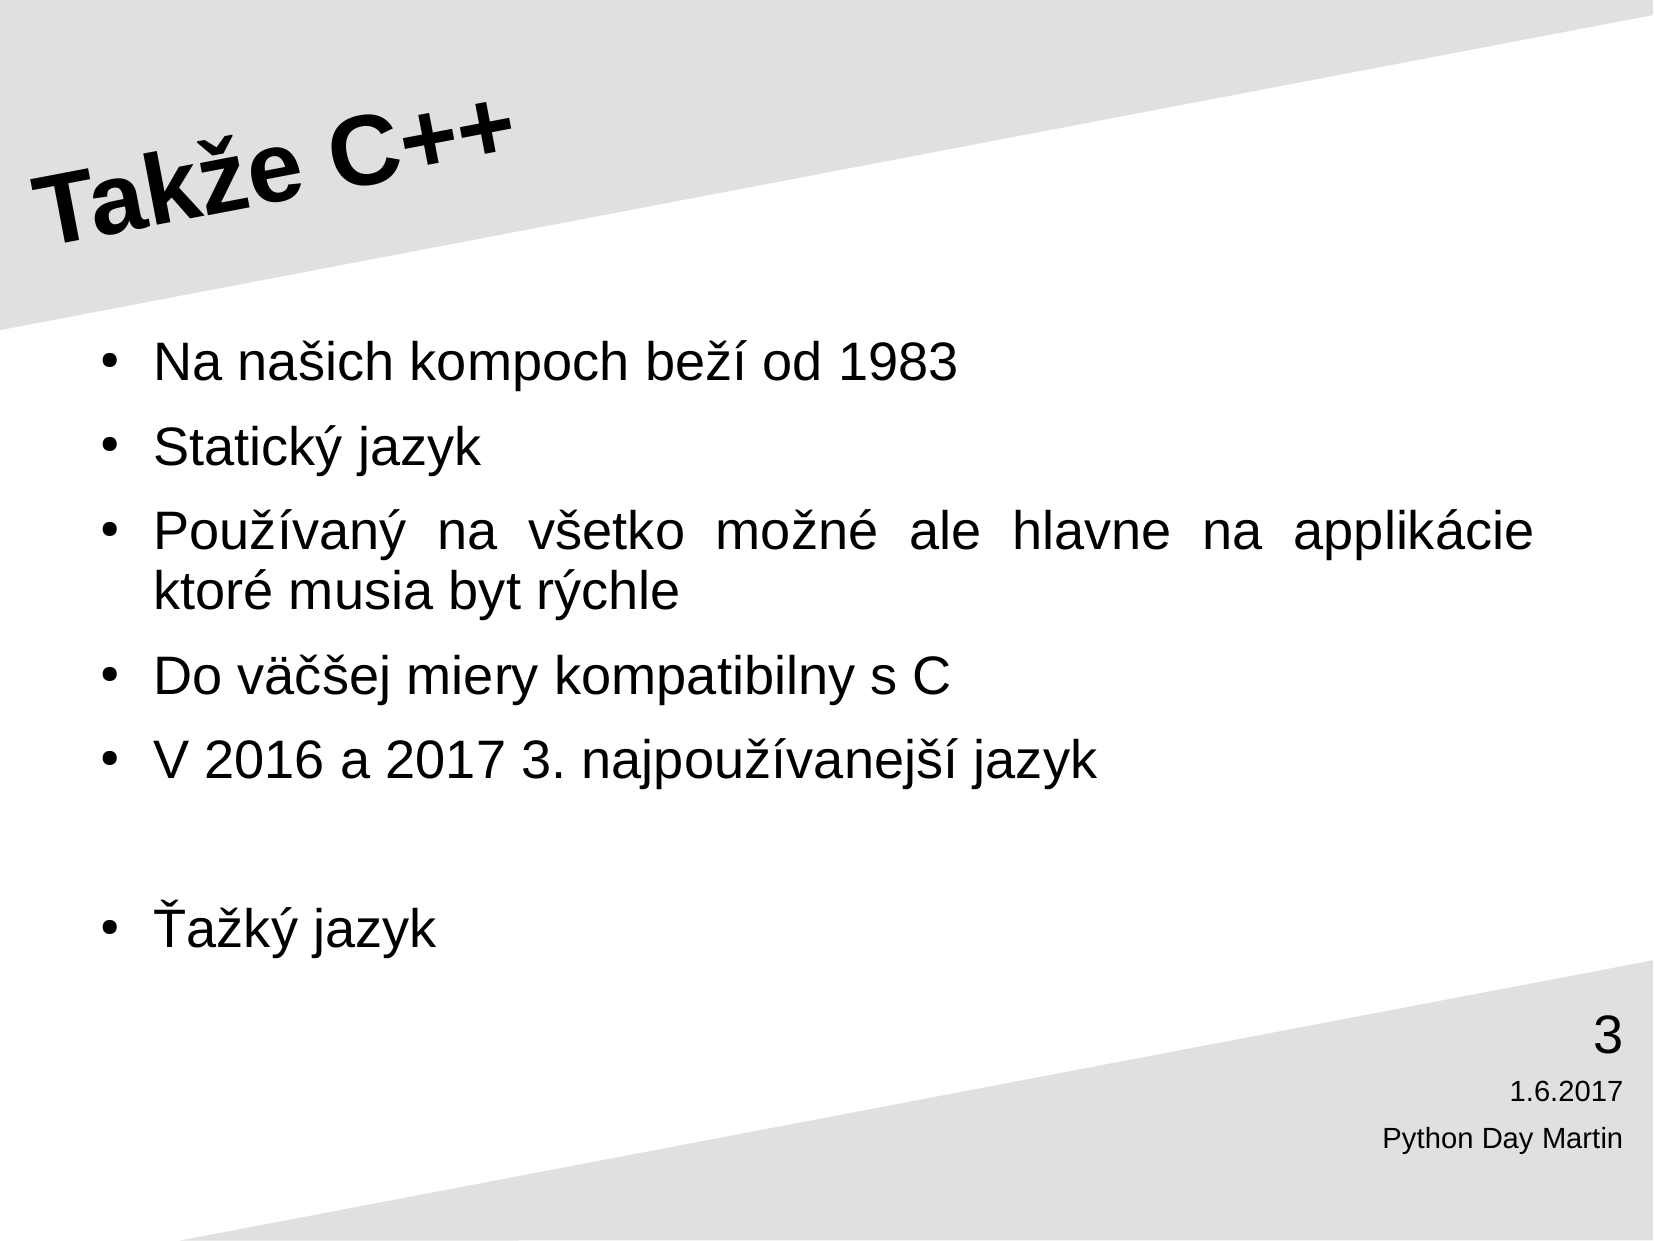

# Takže C++
Na našich kompoch beží od 1983
Statický jazyk
Používaný na všetko možné ale hlavne na applikácie ktoré musia byt rýchle
Do väčšej miery kompatibilny s C
V 2016 a 2017 3. najpoužívanejší jazyk
Ťažký jazyk
3
Your footer here.